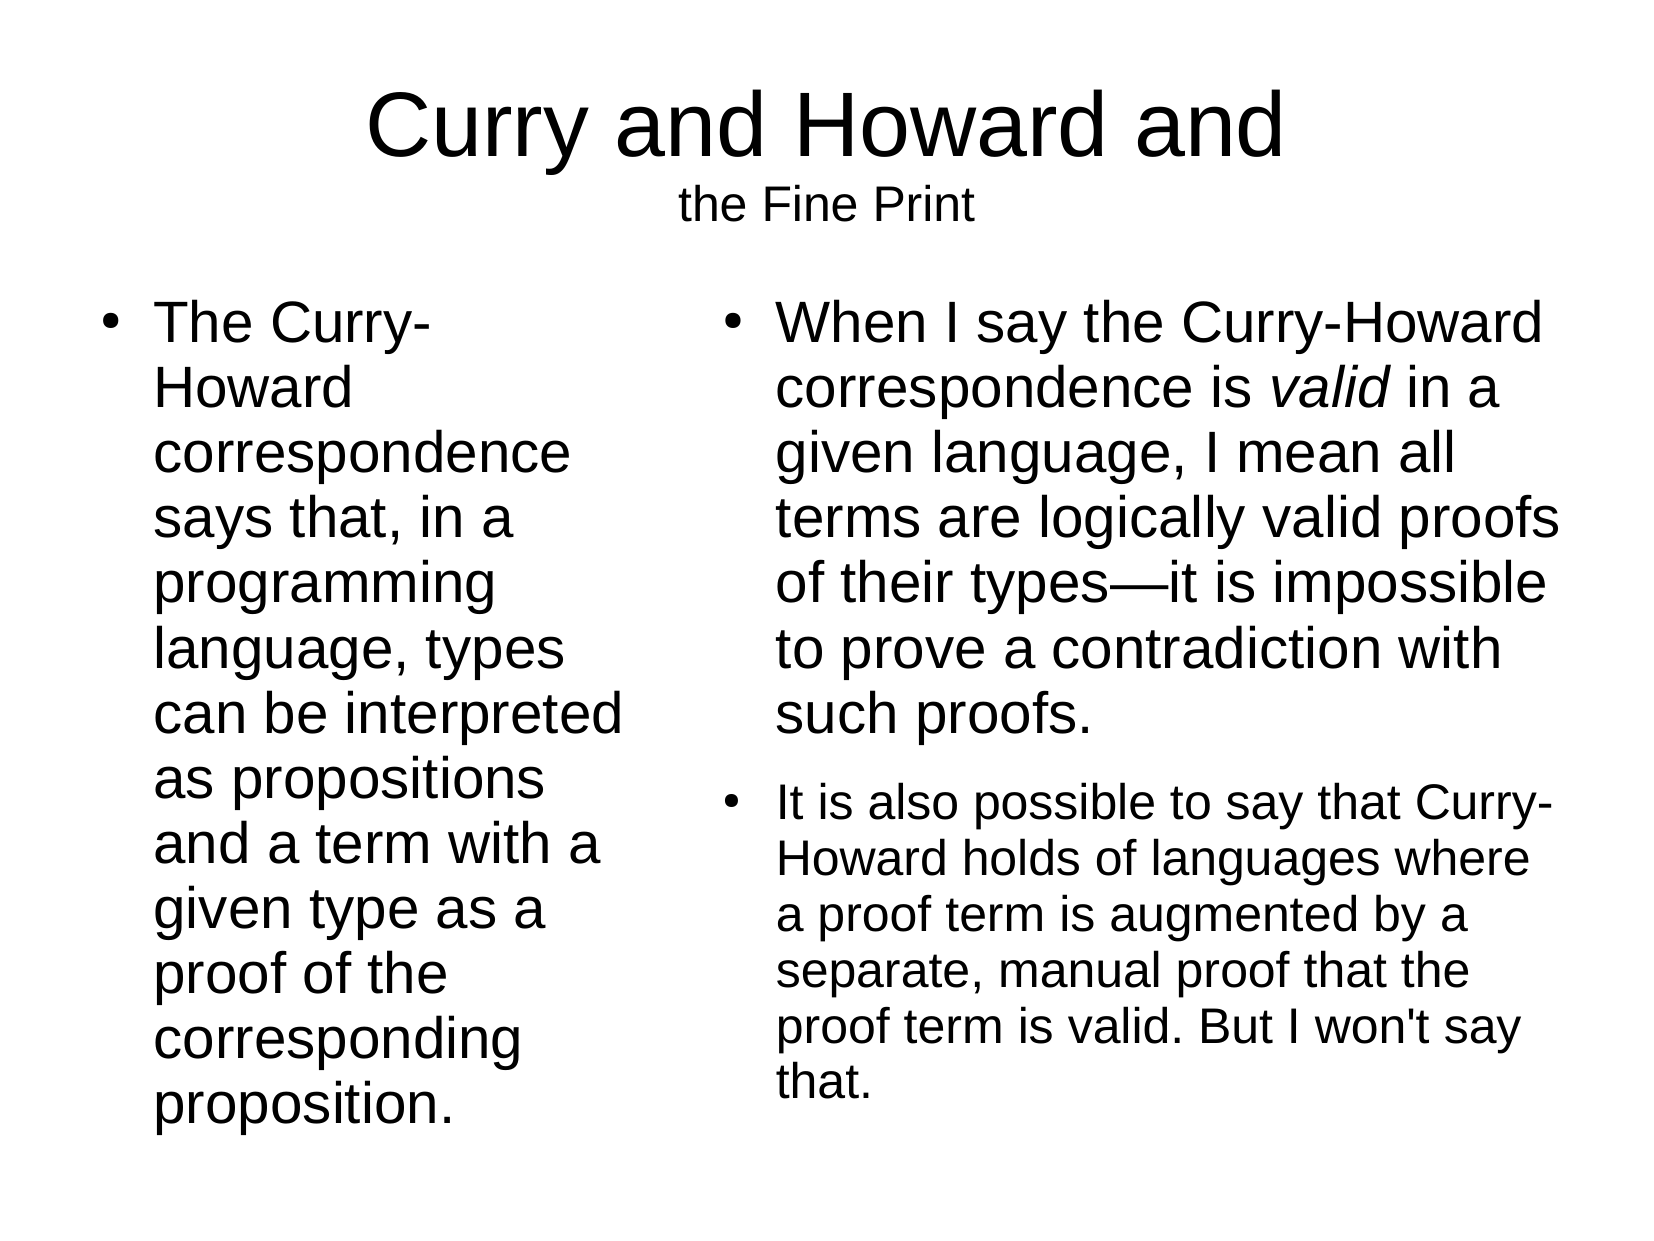

# Curry and Howard and the Fine Print
The Curry-Howard correspondence says that, in a programming language, types can be interpreted as propositions and a term with a given type as a proof of the corresponding proposition.
When I say the Curry-Howard correspondence is valid in a given language, I mean all terms are logically valid proofs of their types—it is impossible to prove a contradiction with such proofs.
It is also possible to say that Curry-Howard holds of languages where a proof term is augmented by a separate, manual proof that the proof term is valid. But I won't say that.